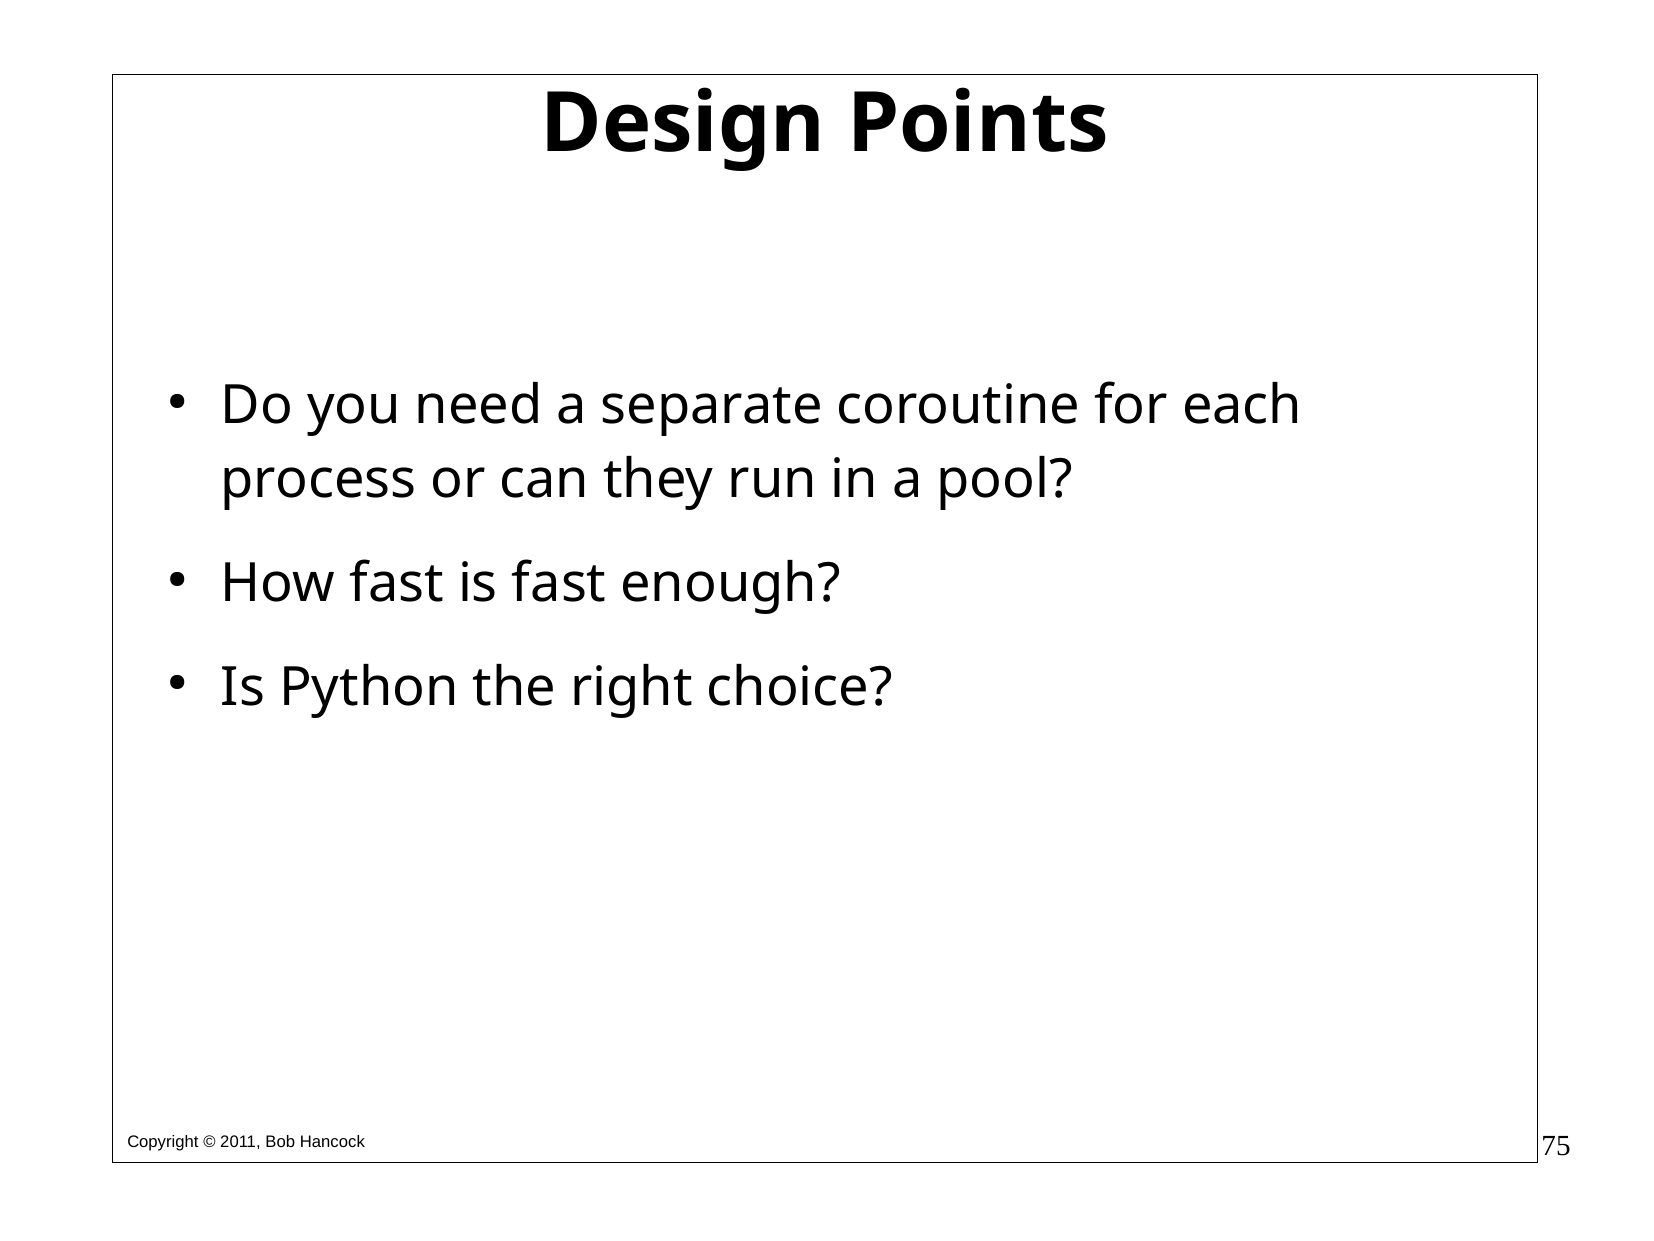

# Design Points
Do you need a separate coroutine for each process or can they run in a pool?
How fast is fast enough?
Is Python the right choice?
Copyright © 2011, Bob Hancock
75